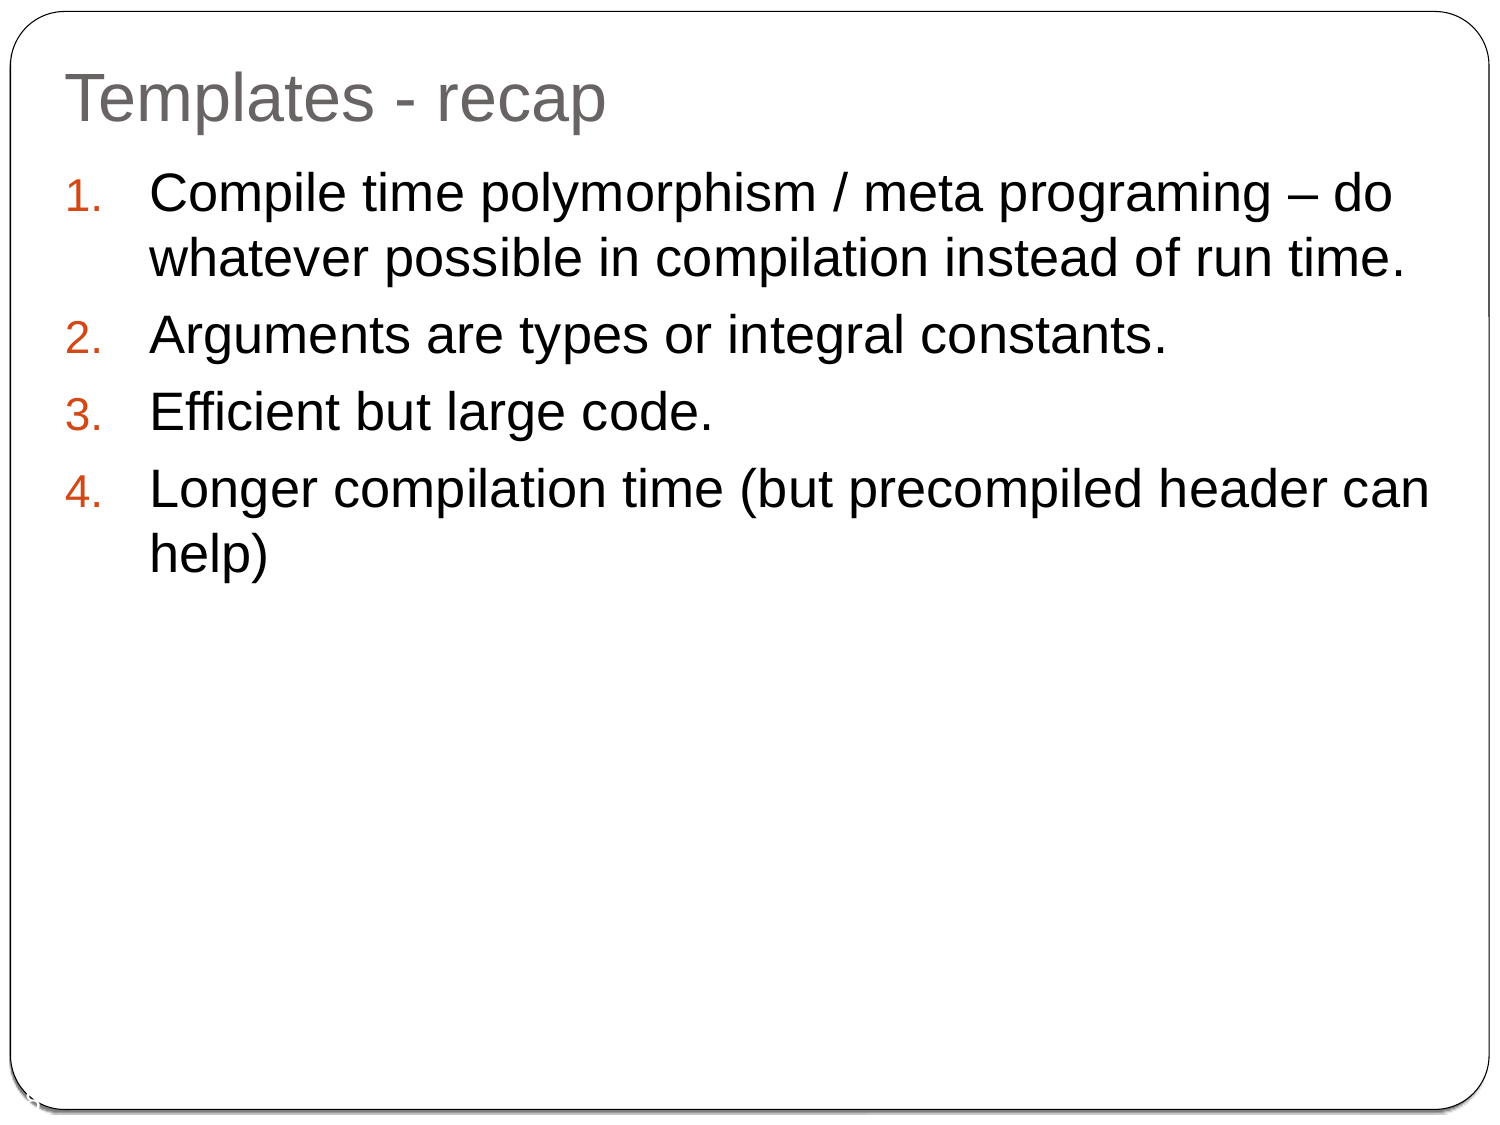

# Templates - recap
Compile time polymorphism / meta programing – do whatever possible in compilation instead of run time.
Arguments are types or integral constants.
Efficient but large code.
Longer compilation time (but precompiled header can help)